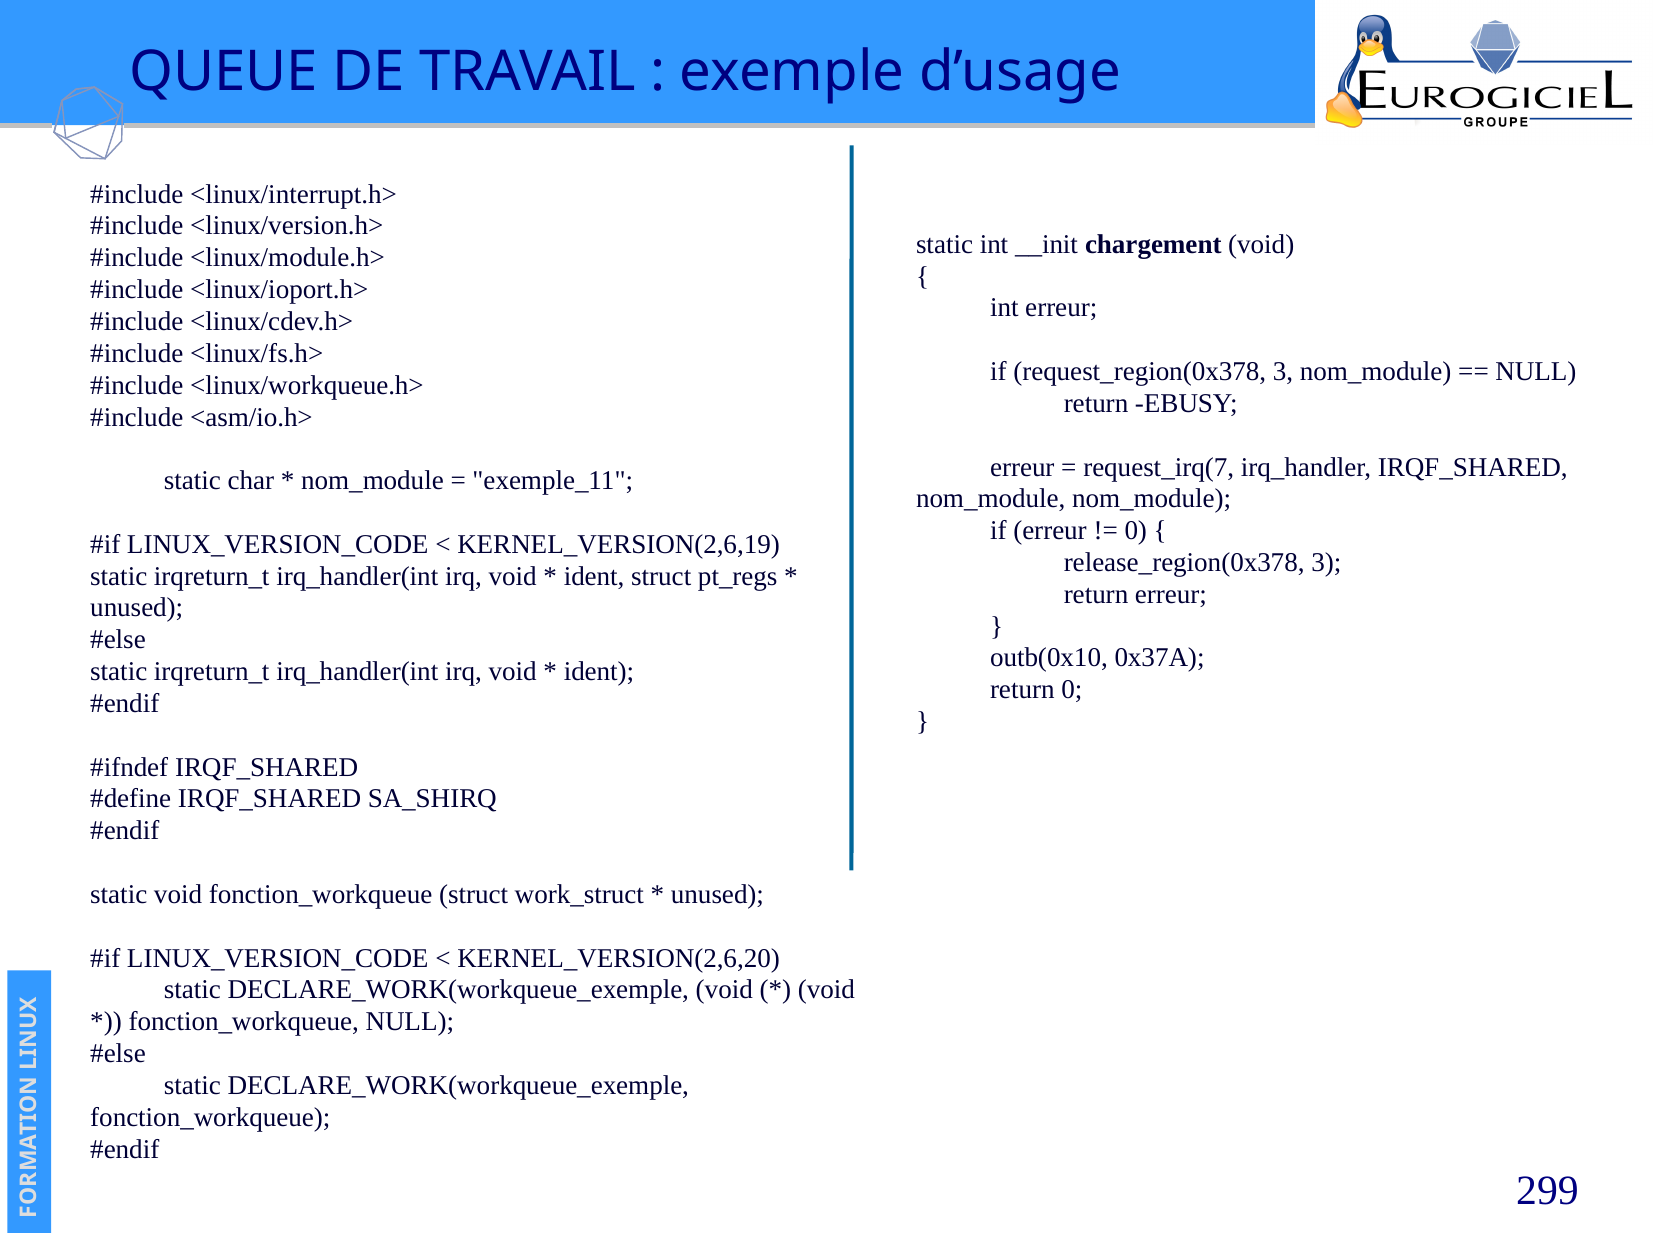

# QUEUE DE TRAVAIL : exemple d’usage
#include <linux/interrupt.h>
#include <linux/version.h>
#include <linux/module.h>
#include <linux/ioport.h>
#include <linux/cdev.h>
#include <linux/fs.h>
#include <linux/workqueue.h>
#include <asm/io.h>
	static char * nom_module = "exemple_11";
#if LINUX_VERSION_CODE < KERNEL_VERSION(2,6,19)
static irqreturn_t irq_handler(int irq, void * ident, struct pt_regs * unused);
#else
static irqreturn_t irq_handler(int irq, void * ident);
#endif
#ifndef IRQF_SHARED
#define IRQF_SHARED SA_SHIRQ
#endif
static void fonction_workqueue (struct work_struct * unused);
#if LINUX_VERSION_CODE < KERNEL_VERSION(2,6,20)
	static DECLARE_WORK(workqueue_exemple, (void (*) (void *)) fonction_workqueue, NULL);
#else
	static DECLARE_WORK(workqueue_exemple, fonction_workqueue);
#endif
static int __init chargement (void)
{
	int erreur;
	if (request_region(0x378, 3, nom_module) == NULL)
		return -EBUSY;
	erreur = request_irq(7, irq_handler, IRQF_SHARED, nom_module, nom_module);
	if (erreur != 0) {
		release_region(0x378, 3);
		return erreur;
	}
	outb(0x10, 0x37A);
	return 0;
}